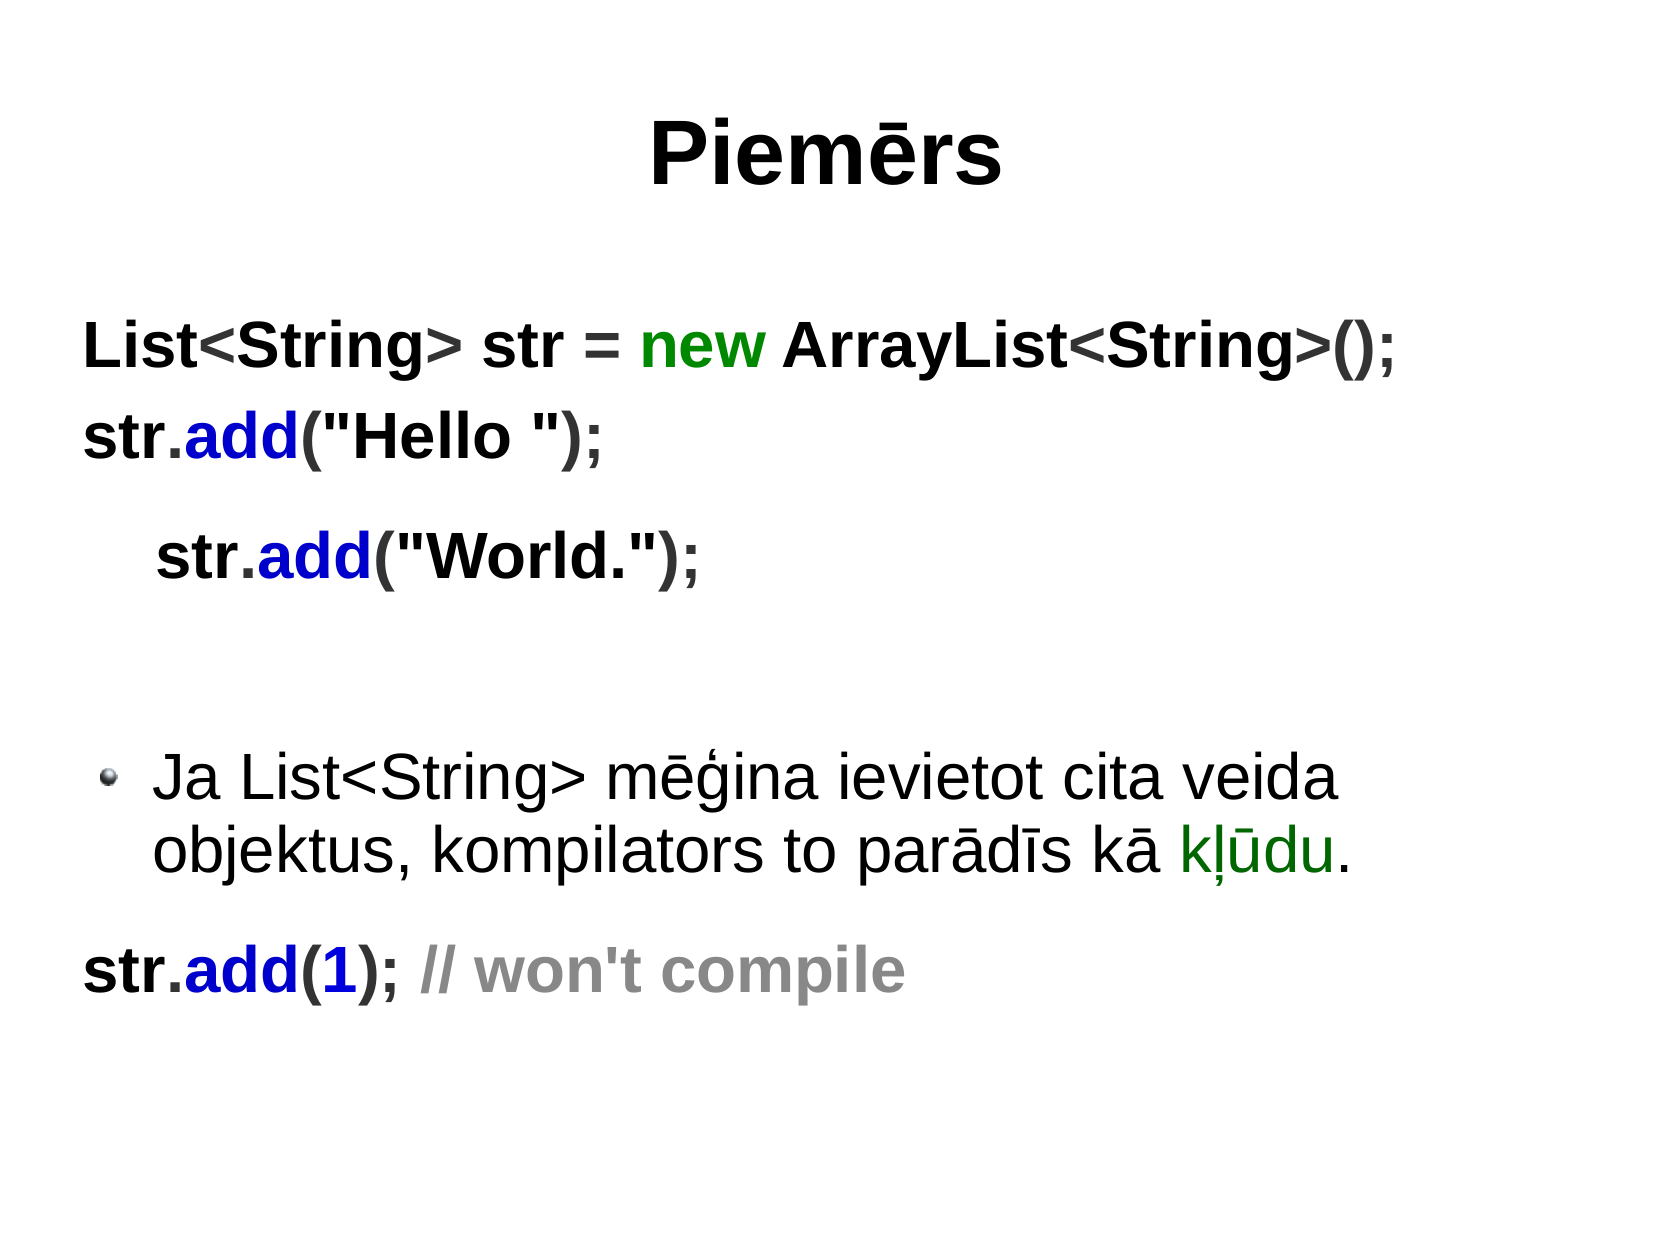

# Piemērs
List<String> str = new ArrayList<String>(); str.add("Hello ");
 str.add("World.");
Ja List<String> mēģina ievietot cita veida objektus, kompilators to parādīs kā kļūdu.
str.add(1); // won't compile